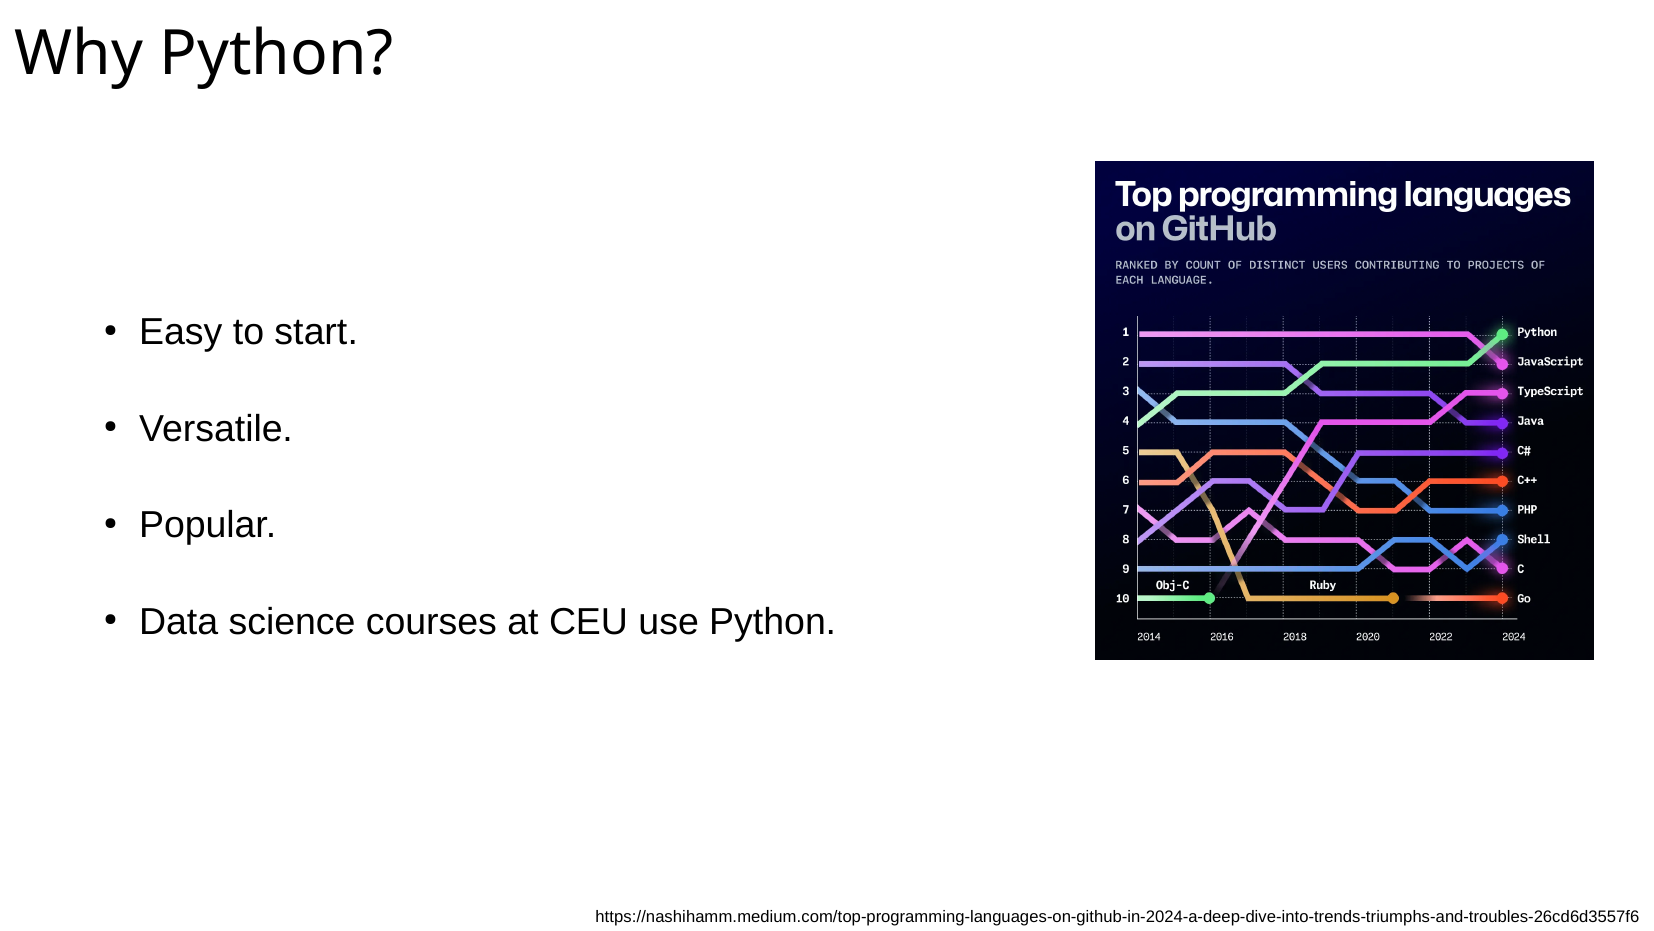

Why Python?
Easy to start.
Versatile.
Popular.
Data science courses at CEU use Python.
https://nashihamm.medium.com/top-programming-languages-on-github-in-2024-a-deep-dive-into-trends-triumphs-and-troubles-26cd6d3557f6